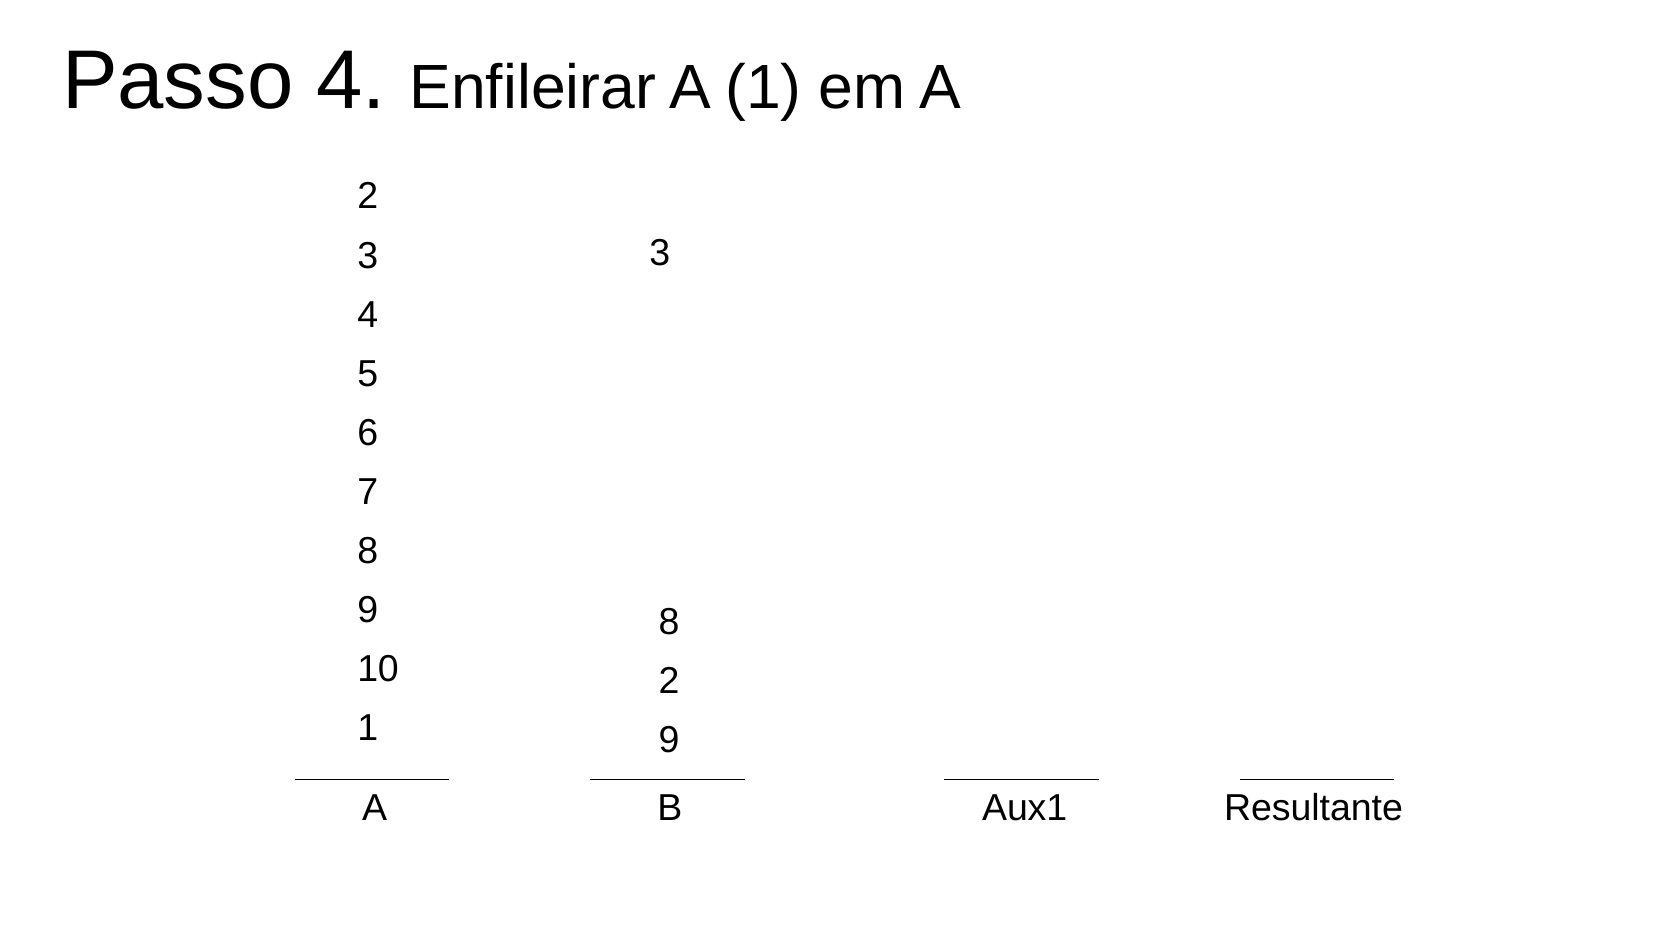

Passo 4. Enfileirar A (1) em A
2
3
3
4
5
6
7
8
9
8
10
2
1
9
A
B
Aux1
Resultante